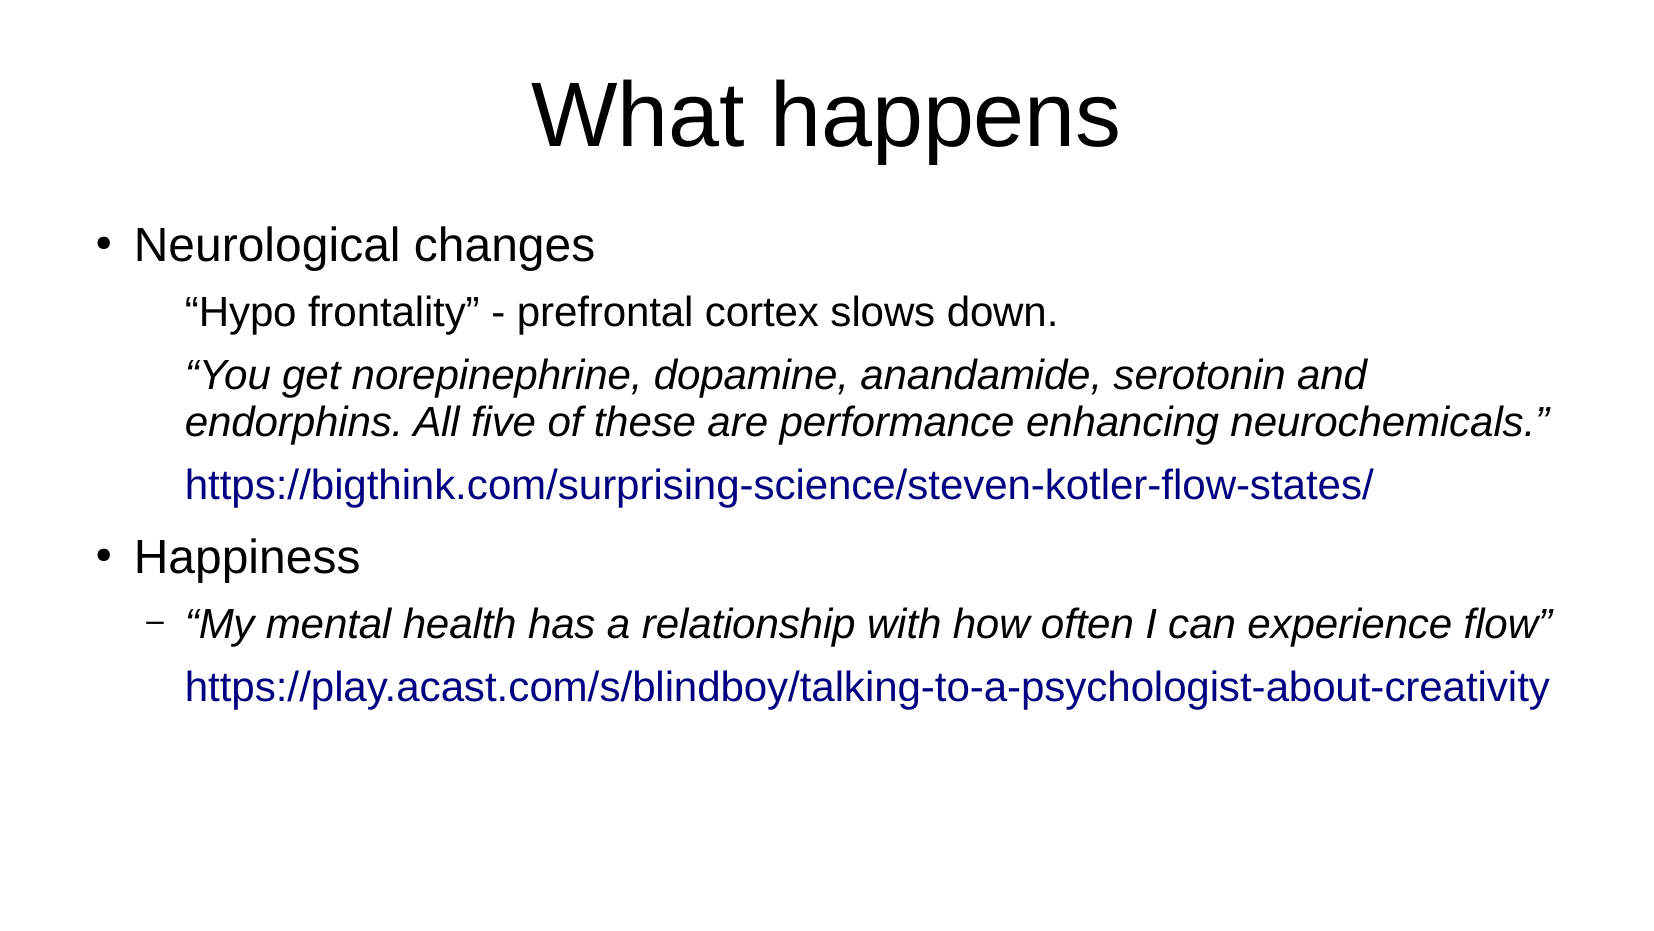

# What happens
Neurological changes
“Hypo frontality” - prefrontal cortex slows down.
“You get norepinephrine, dopamine, anandamide, serotonin and endorphins. All five of these are performance enhancing neurochemicals.”
https://bigthink.com/surprising-science/steven-kotler-flow-states/
Happiness
“My mental health has a relationship with how often I can experience flow”
https://play.acast.com/s/blindboy/talking-to-a-psychologist-about-creativity